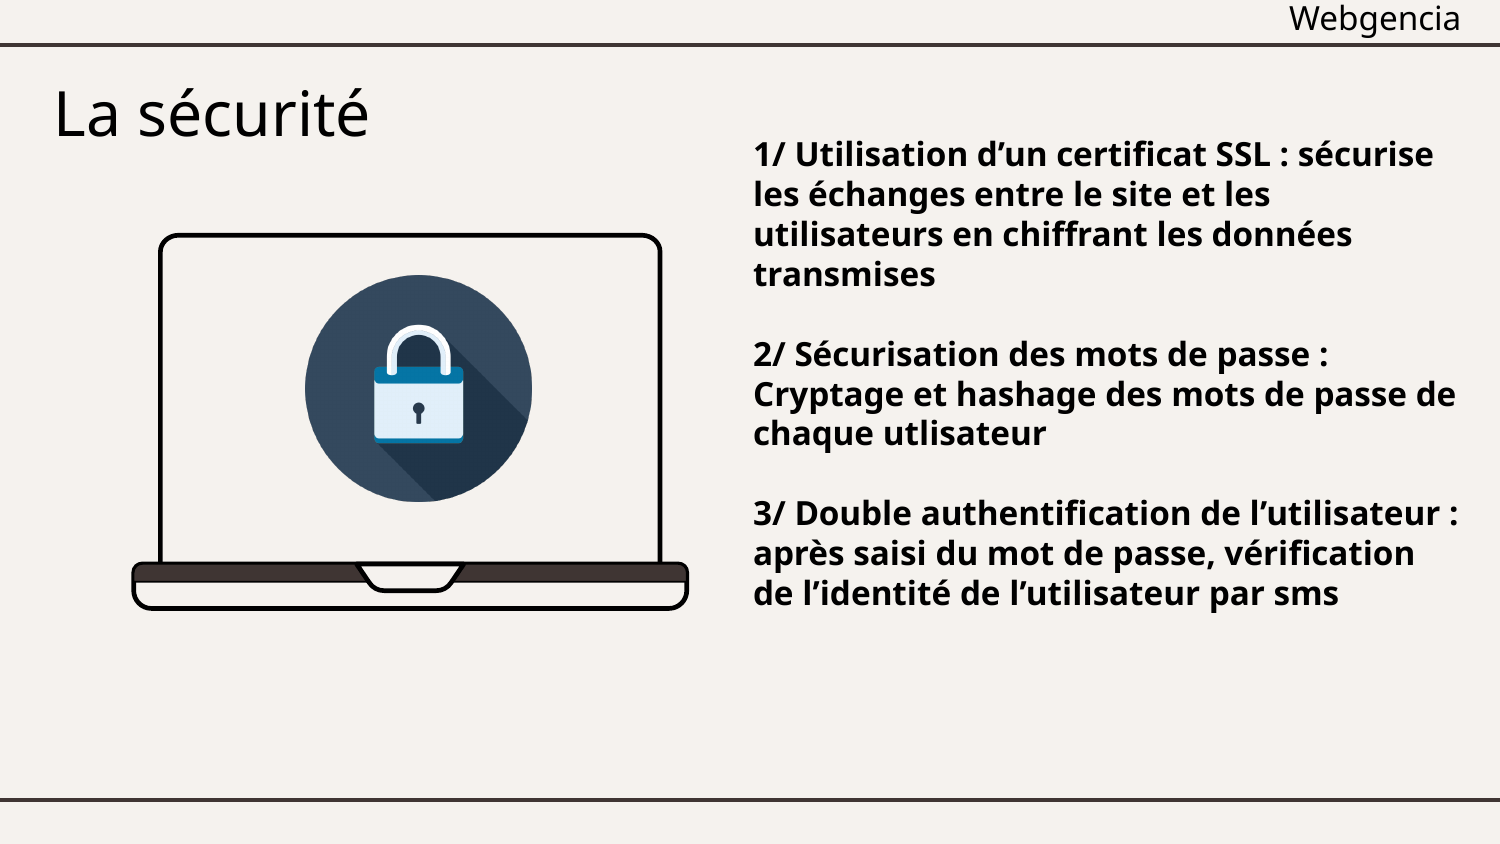

Webgencia
# La sécurité
1/ Utilisation d’un certificat SSL : sécurise les échanges entre le site et les utilisateurs en chiffrant les données transmises
2/ Sécurisation des mots de passe : Cryptage et hashage des mots de passe de chaque utlisateur
3/ Double authentification de l’utilisateur : après saisi du mot de passe, vérification de l’identité de l’utilisateur par sms